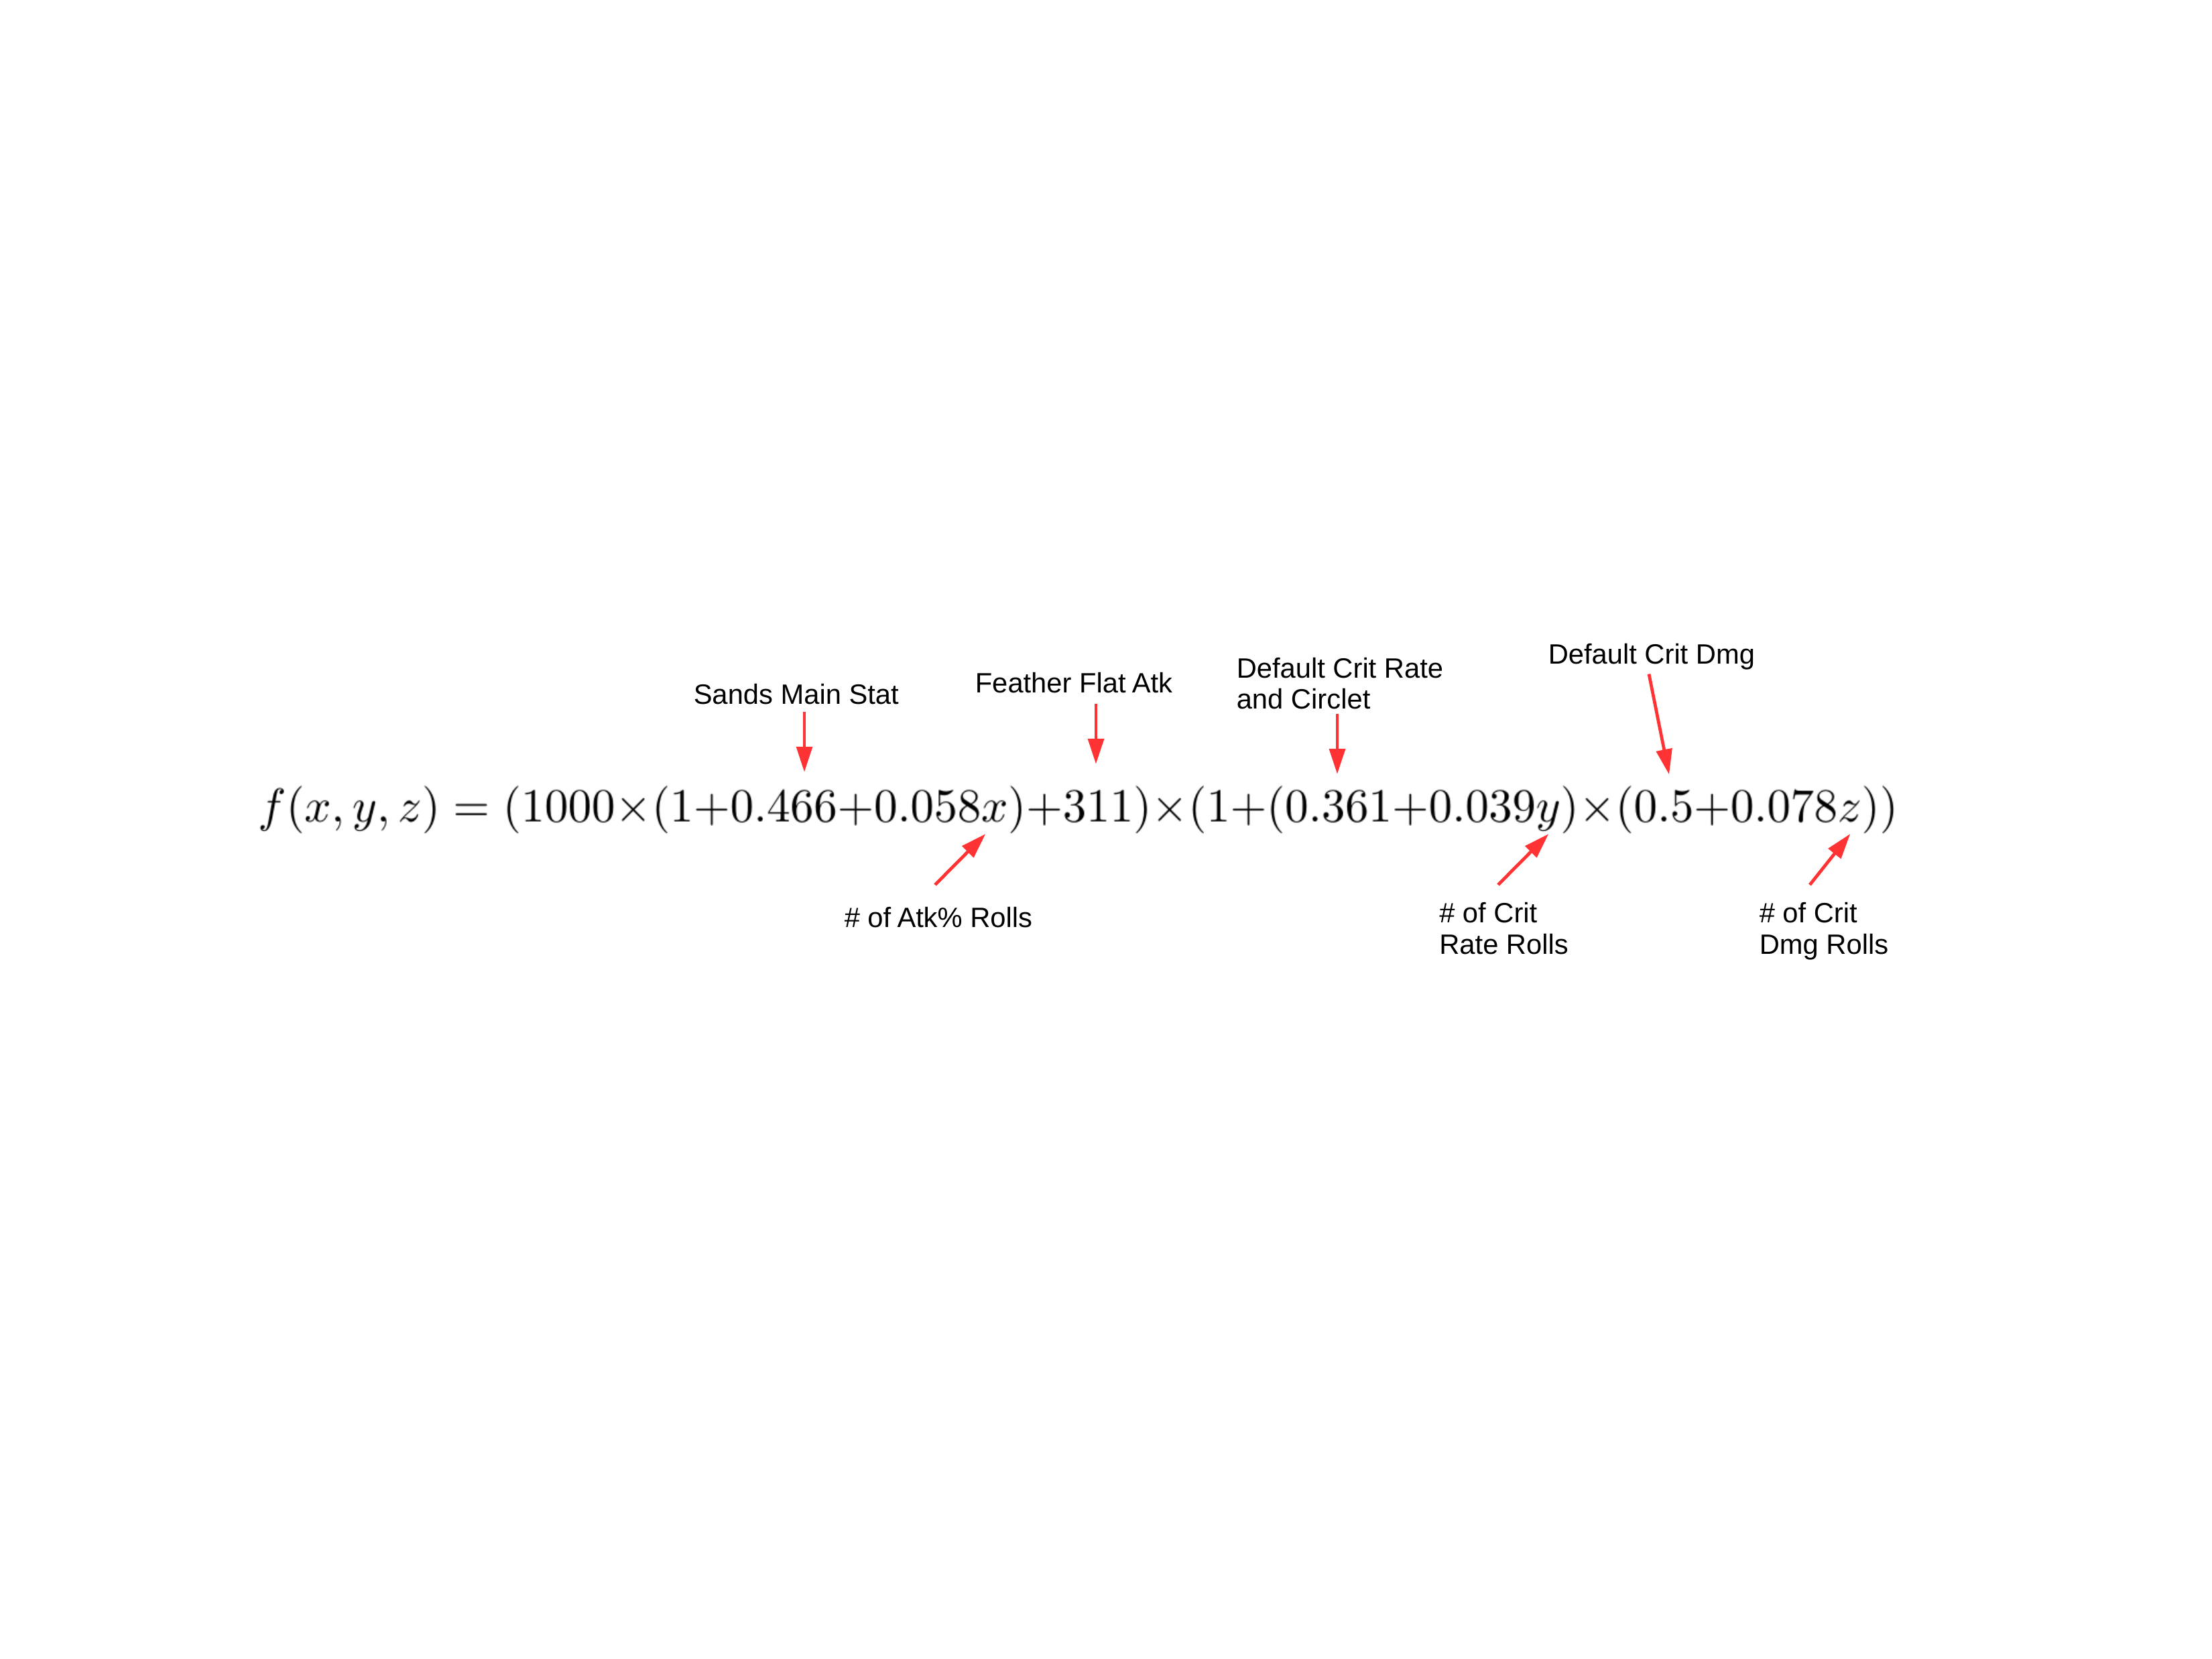

Default Crit Dmg
Default Crit Rate
and Circlet
Feather Flat Atk
Sands Main Stat
# of Crit
Rate Rolls
# of Crit
Dmg Rolls
# of Atk% Rolls